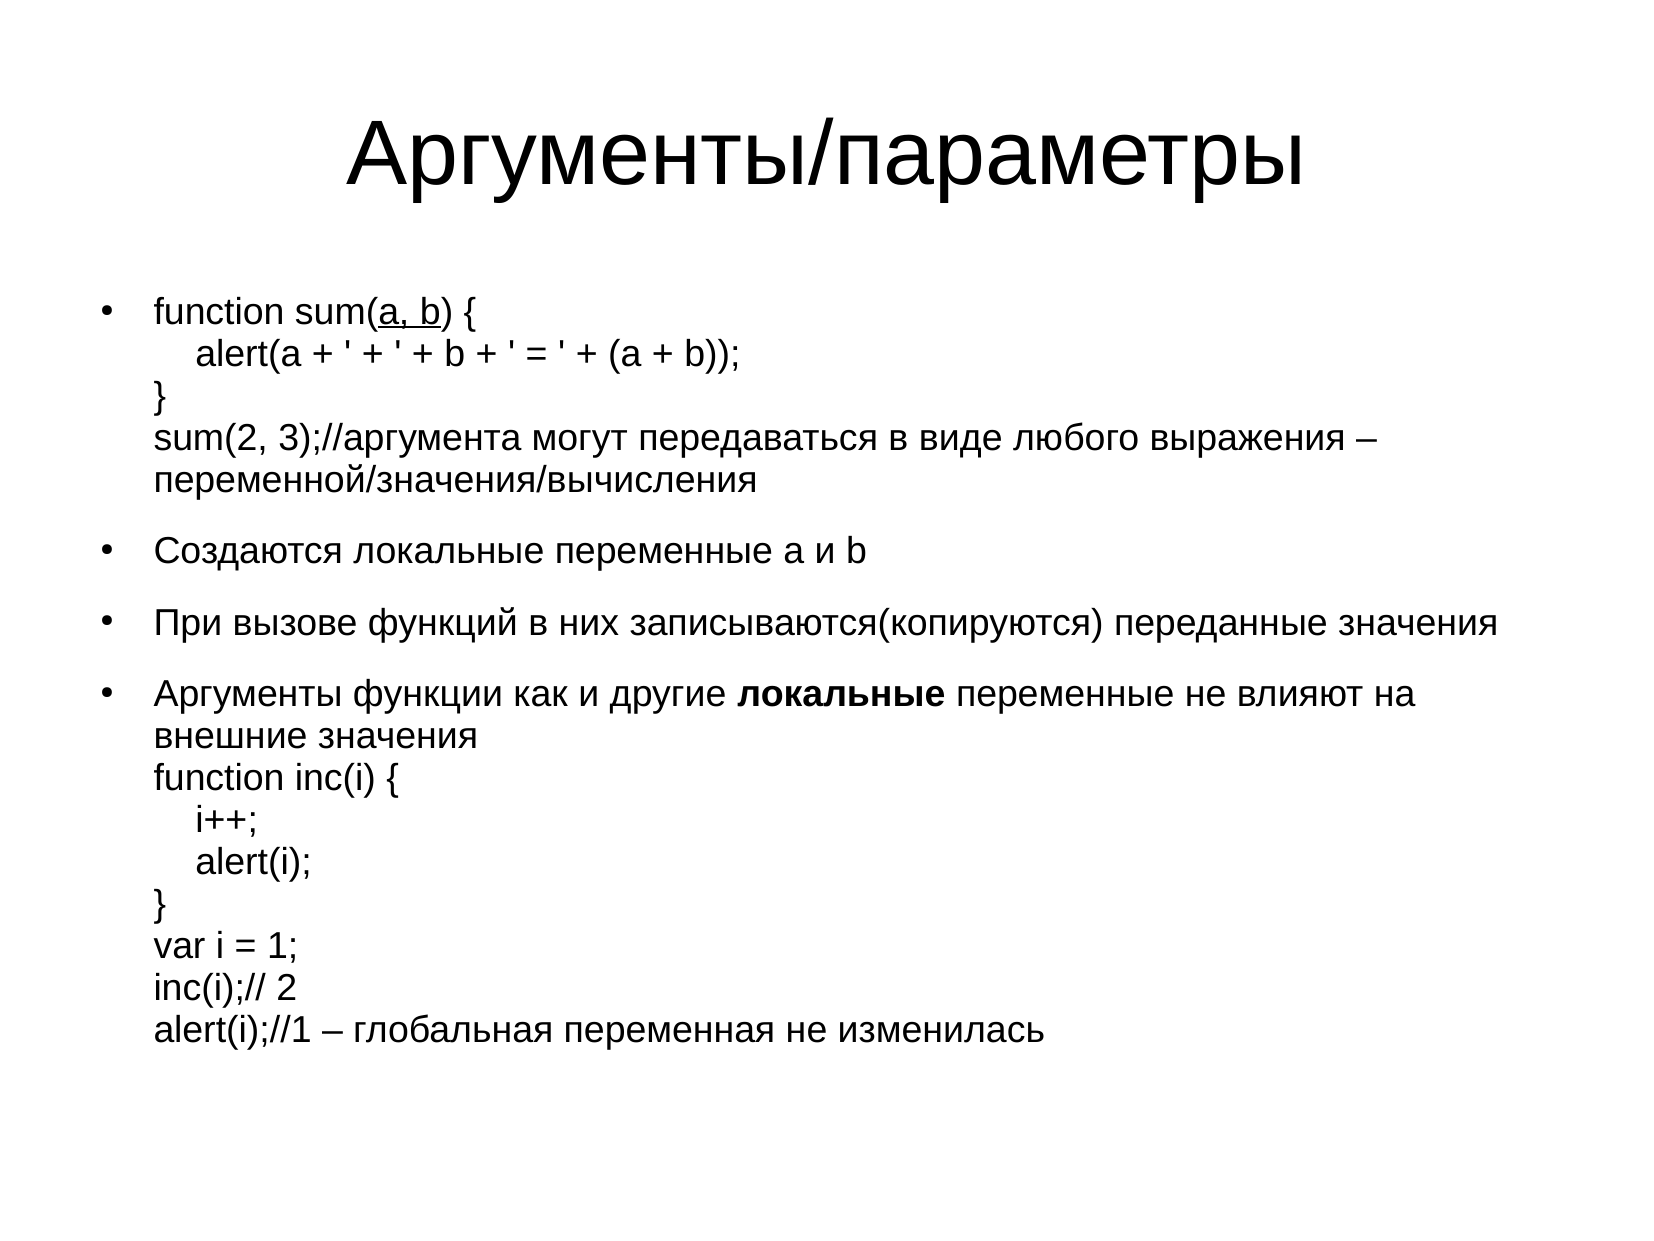

# Аргументы/параметры
function sum(a, b) {
 alert(a + ' + ' + b + ' = ' + (a + b));
}
sum(2, 3);//аргумента могут передаваться в виде любого выражения – переменной/значения/вычисления
Создаются локальные переменные a и b
При вызове функций в них записываются(копируются) переданные значения
Аргументы функции как и другие локальные переменные не влияют на внешние значения
function inc(i) {
 i++;
 alert(i);
}
var i = 1;
inc(i);// 2
alert(i);//1 – глобальная переменная не изменилась